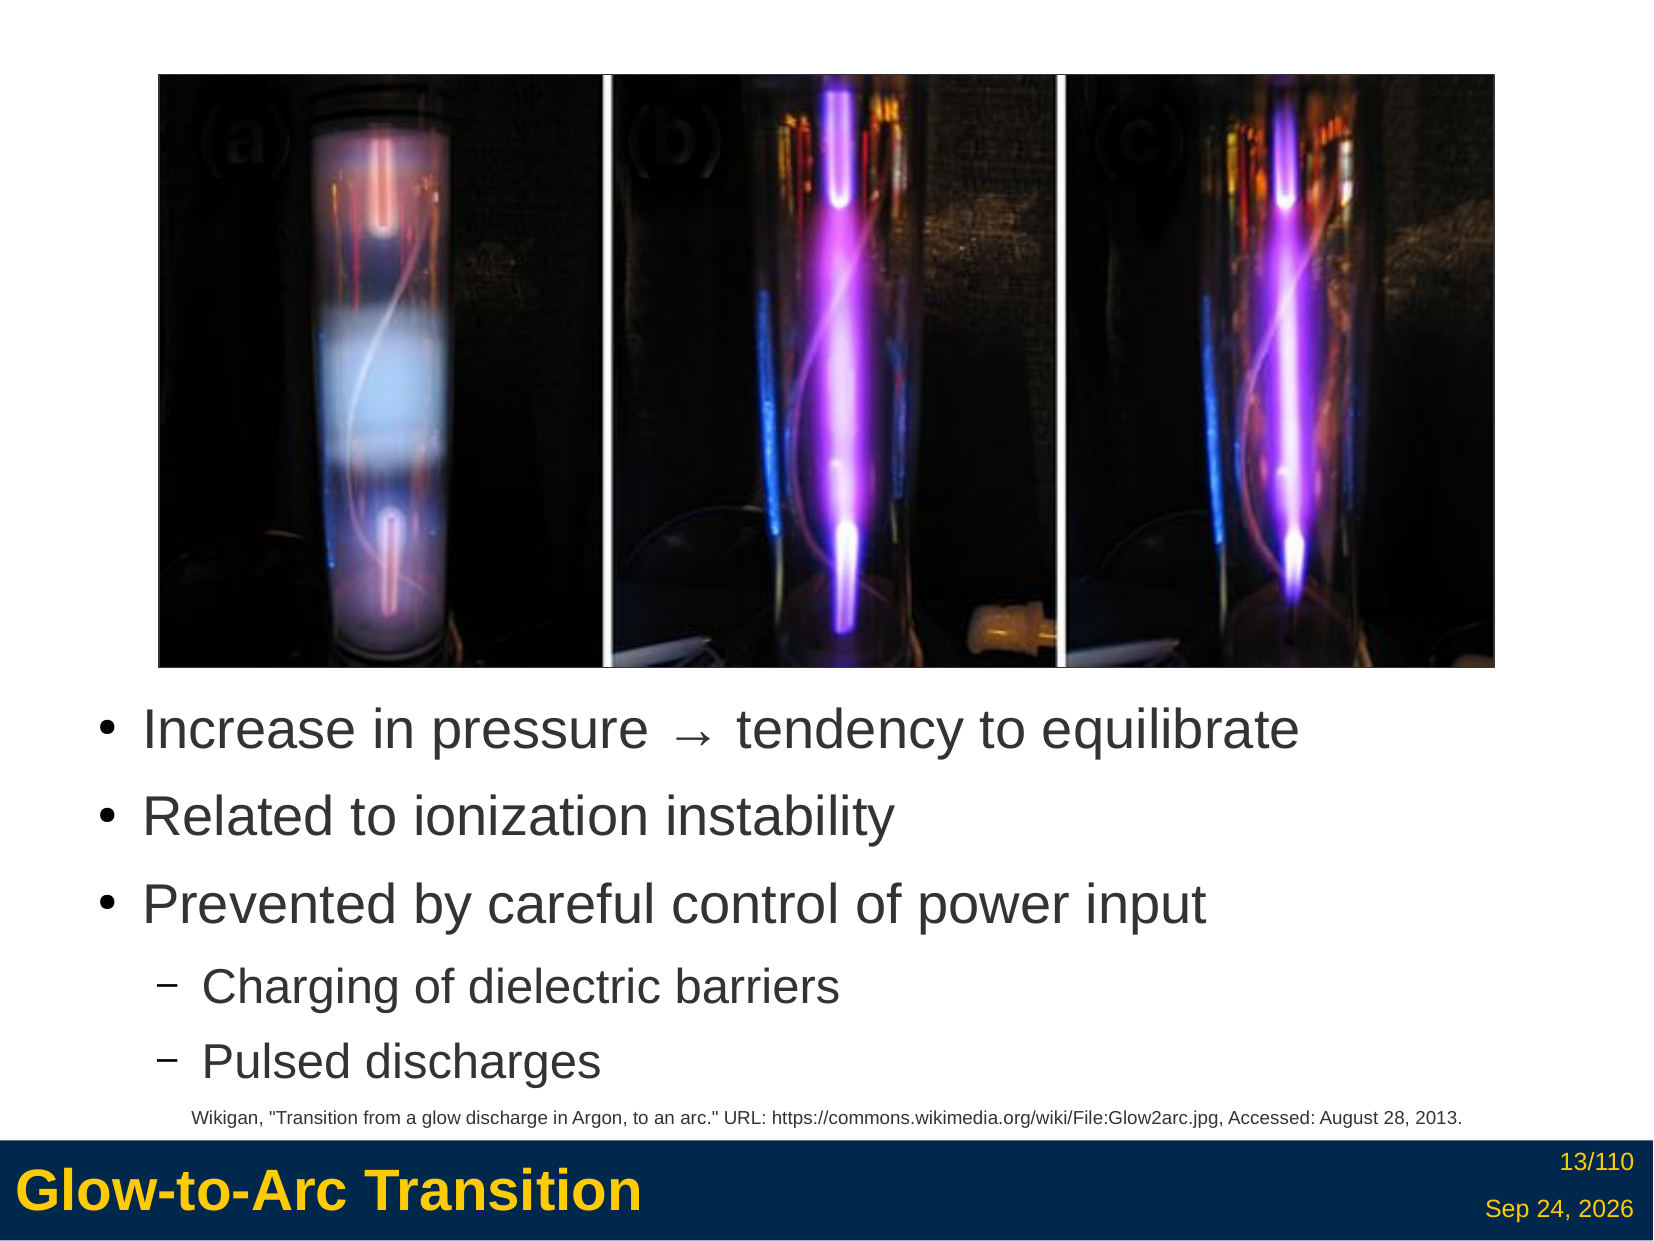

Increase in pressure → tendency to equilibrate
Related to ionization instability
Prevented by careful control of power input
Charging of dielectric barriers
Pulsed discharges
Wikigan, "Transition from a glow discharge in Argon, to an arc." URL: https://commons.wikimedia.org/wiki/File:Glow2arc.jpg, Accessed: August 28, 2013.
# Glow-to-Arc Transition
13